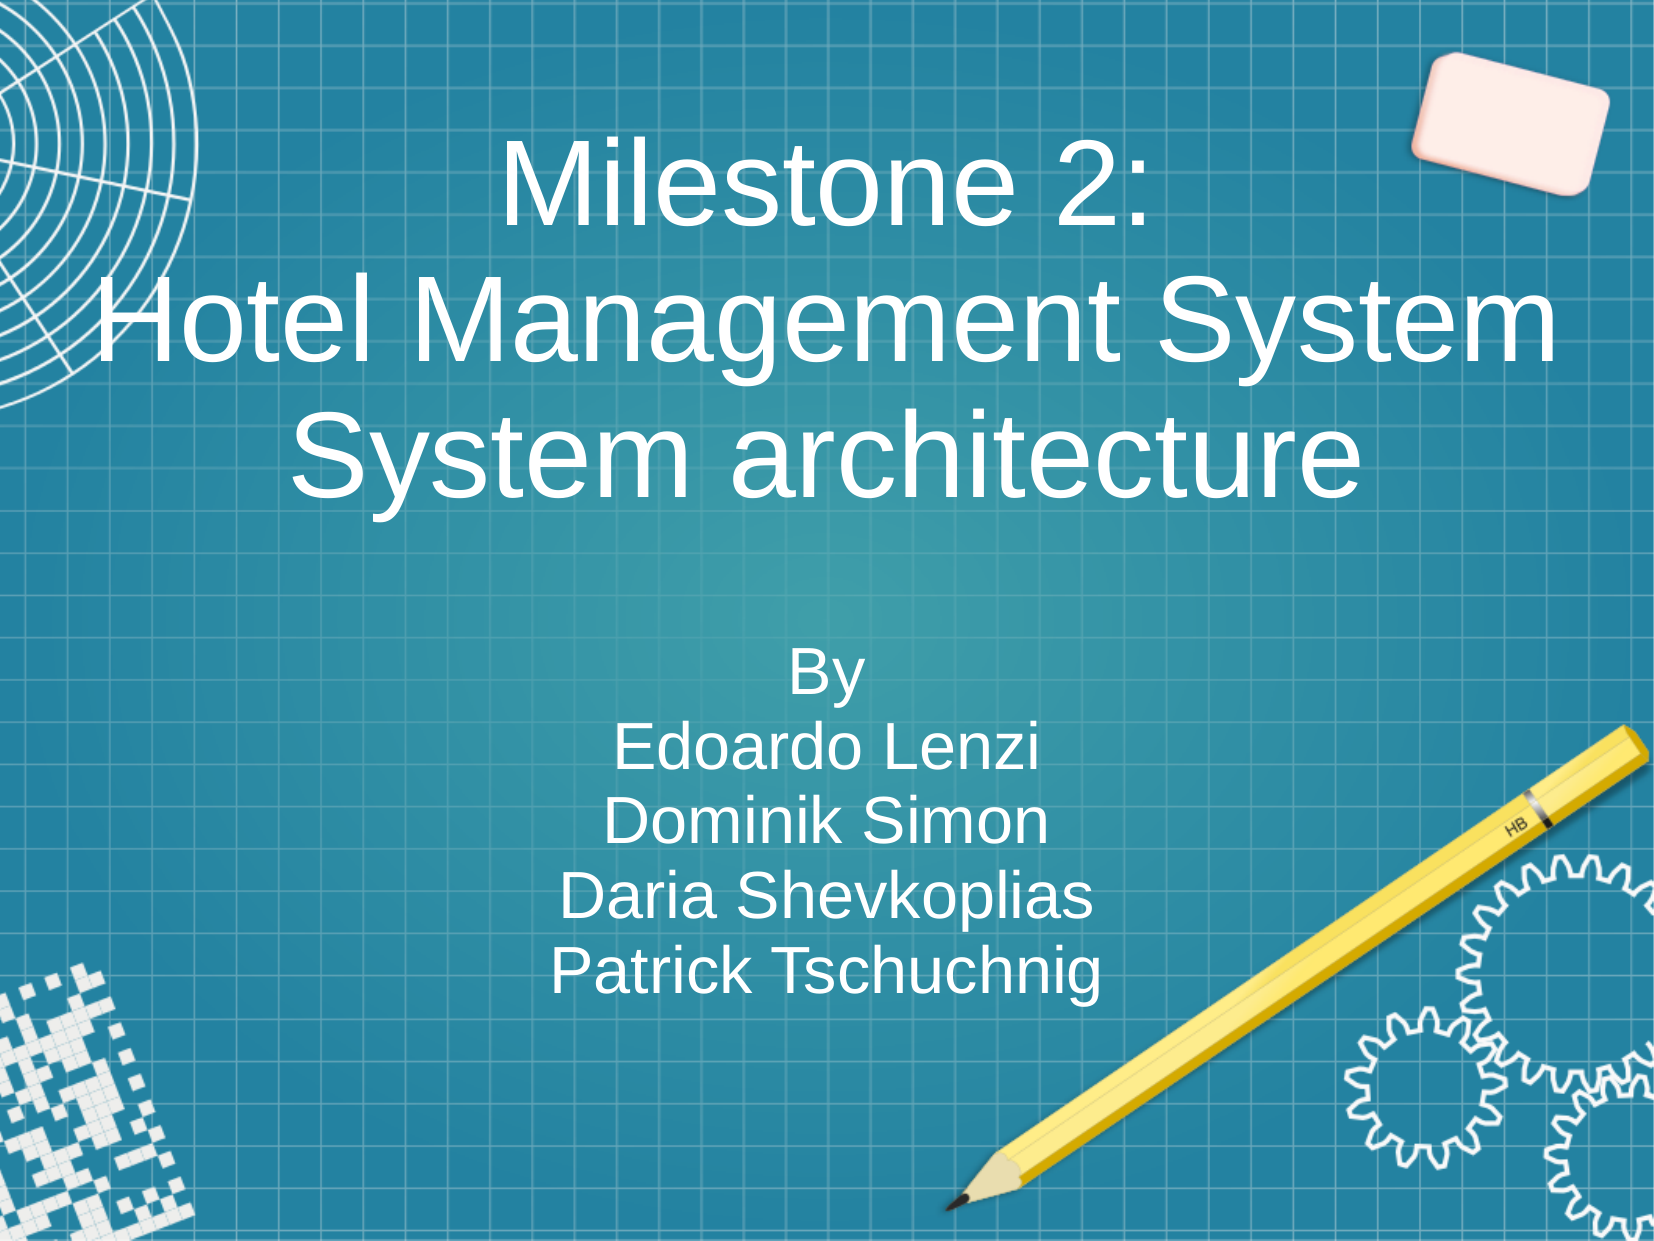

# Milestone 2: Hotel Management System System architecture
By
Edoardo Lenzi
Dominik Simon
Daria Shevkoplias
Patrick Tschuchnig